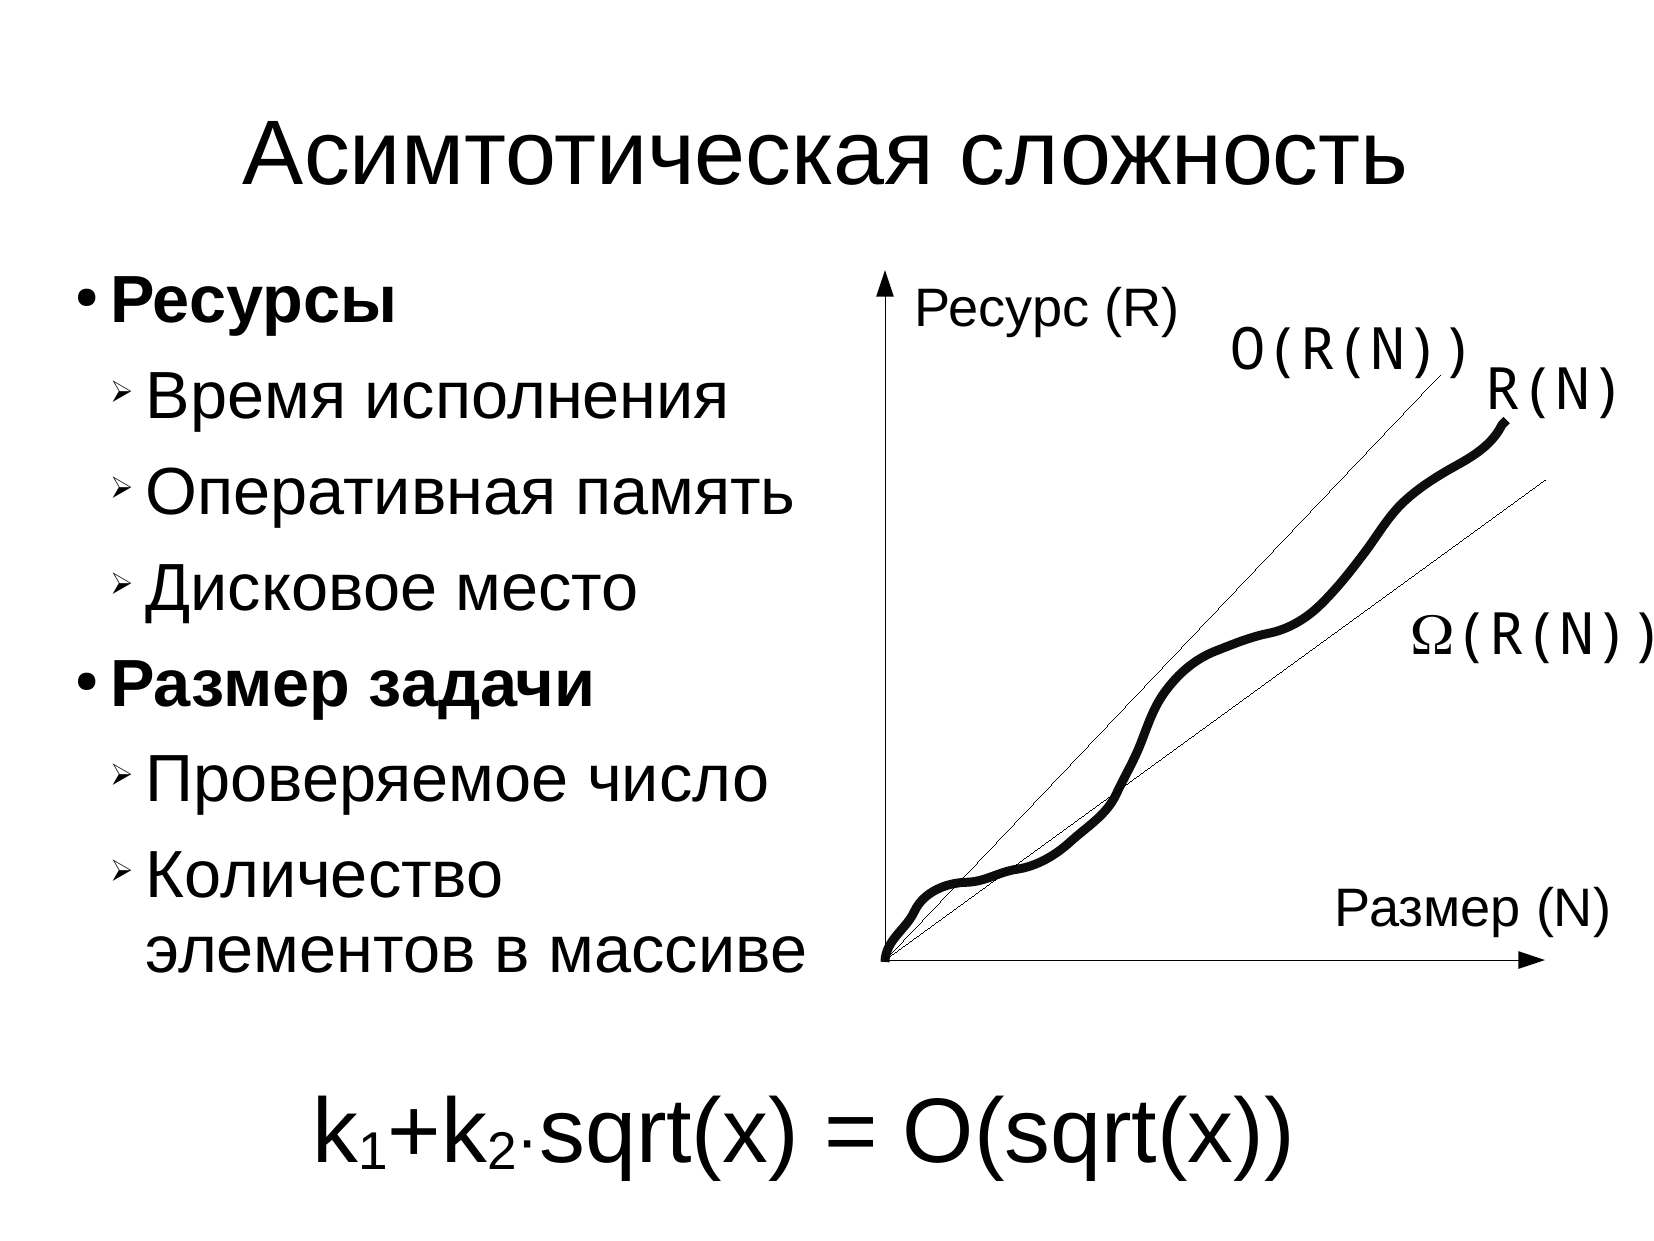

# Асимтотическая сложность
Ресурсы
Время исполнения
Оперативная память
Дисковое место
Размер задачи
Проверяемое число
Количество элементов в массиве
Ресурс (R)
O(R(N))
R(N)
W(R(N))
Размер (N)
k1+k2·sqrt(x) = O(sqrt(x))